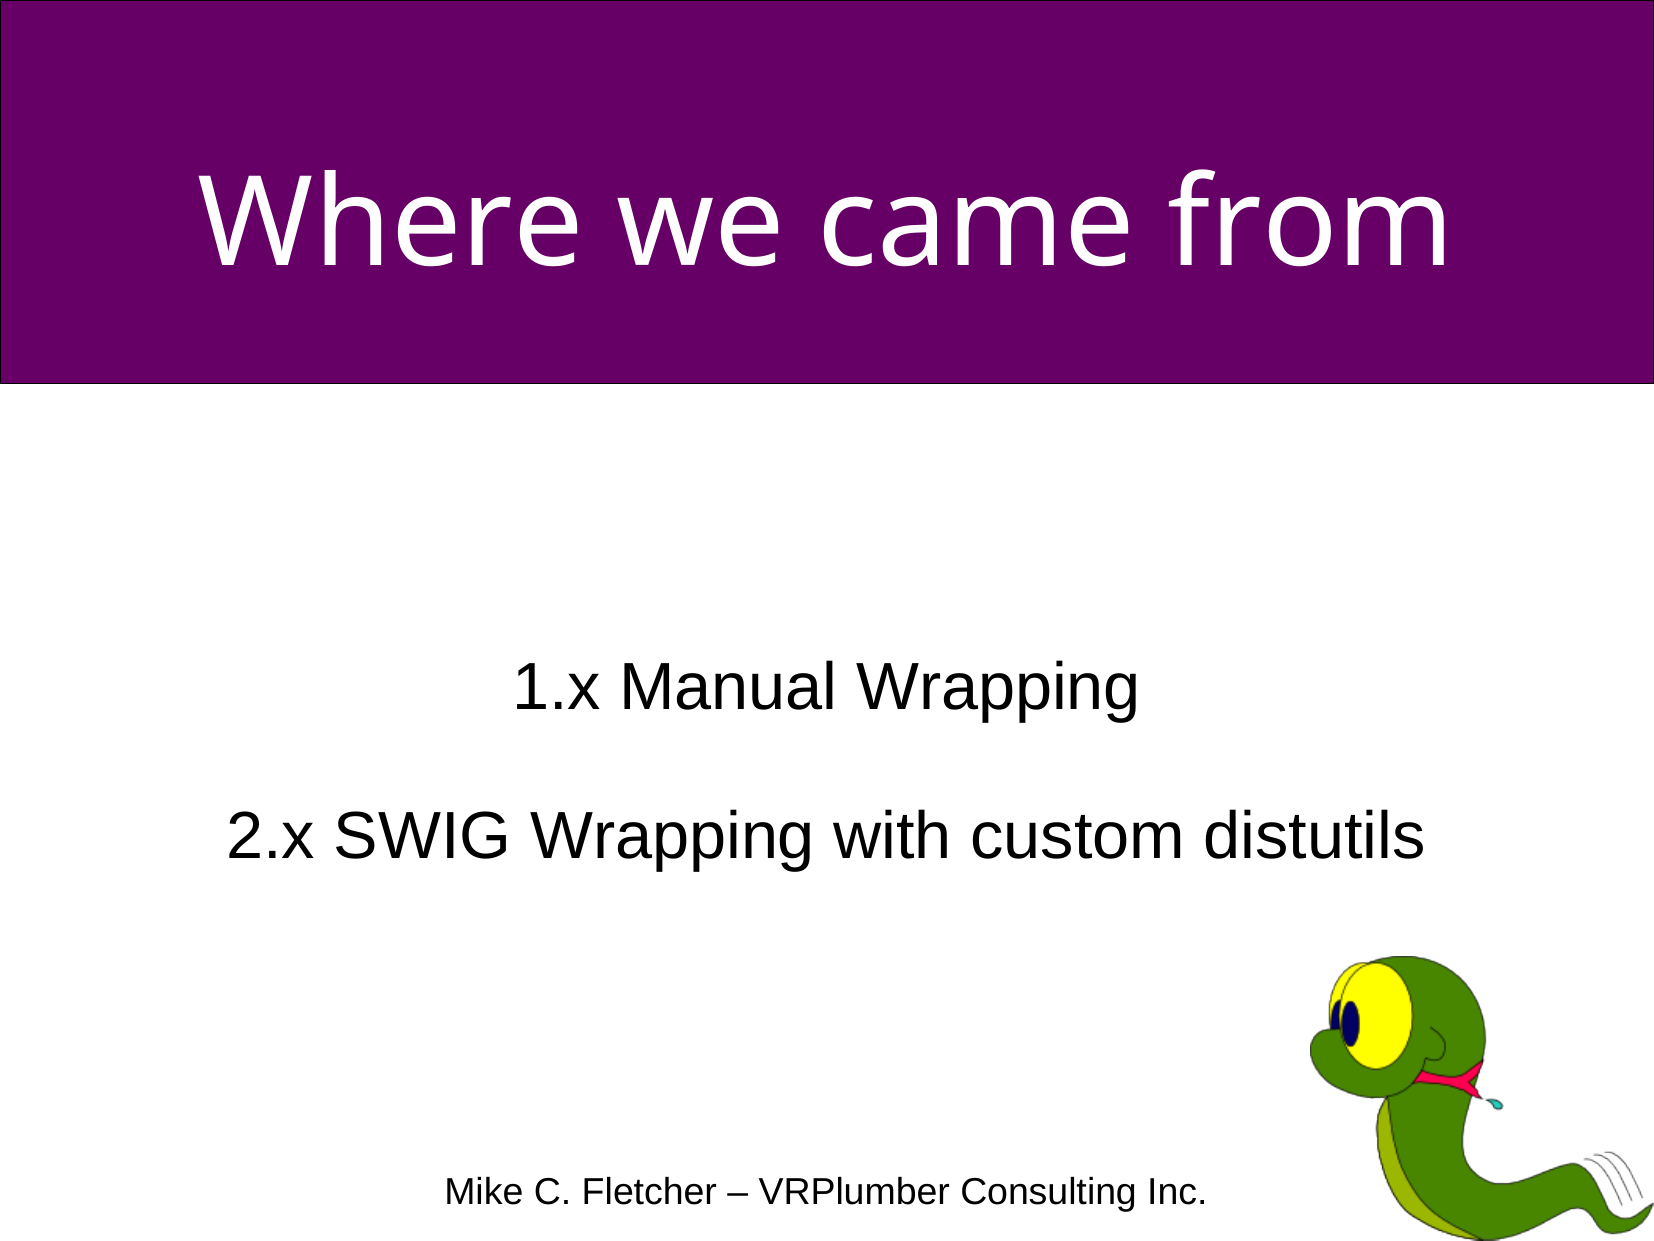

# Where we came from
1.x Manual Wrapping
2.x SWIG Wrapping with custom distutils